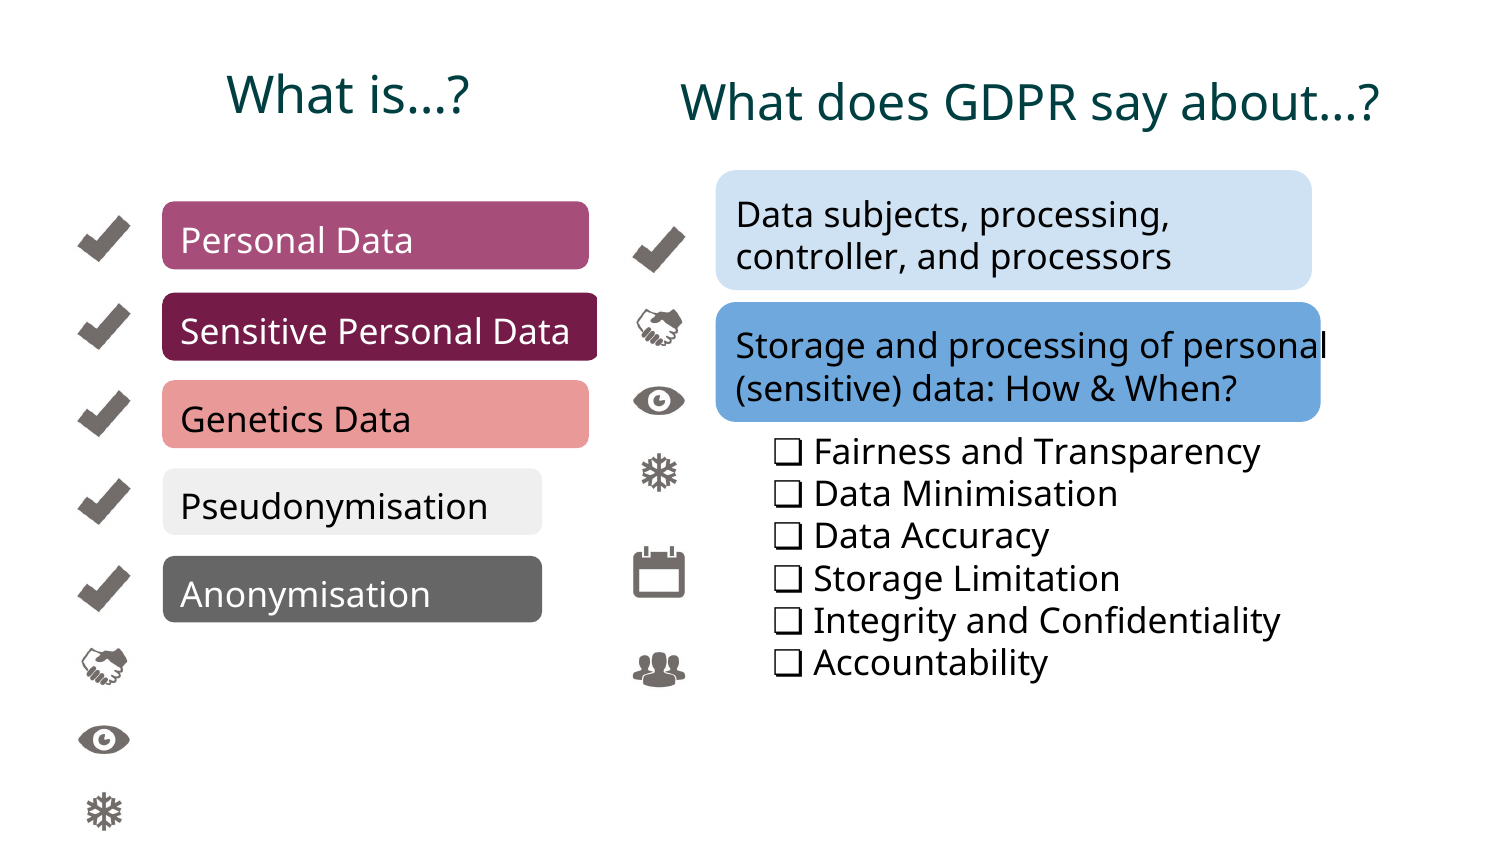

What is…?
What does GDPR say about…?
Data subjects, processing,
Personal Data
controller, and processors
Sensitive Personal Data
Storage and processing of personal
(sensitive) data: How & When?
Genetics Data
❏ Fairness and Transparency
❏ Data Minimisation
Pseudonymisation
❏ Data Accuracy
❏ Storage Limitation
Anonymisation
❏ Integrity and Confidentiality
❏ Accountability